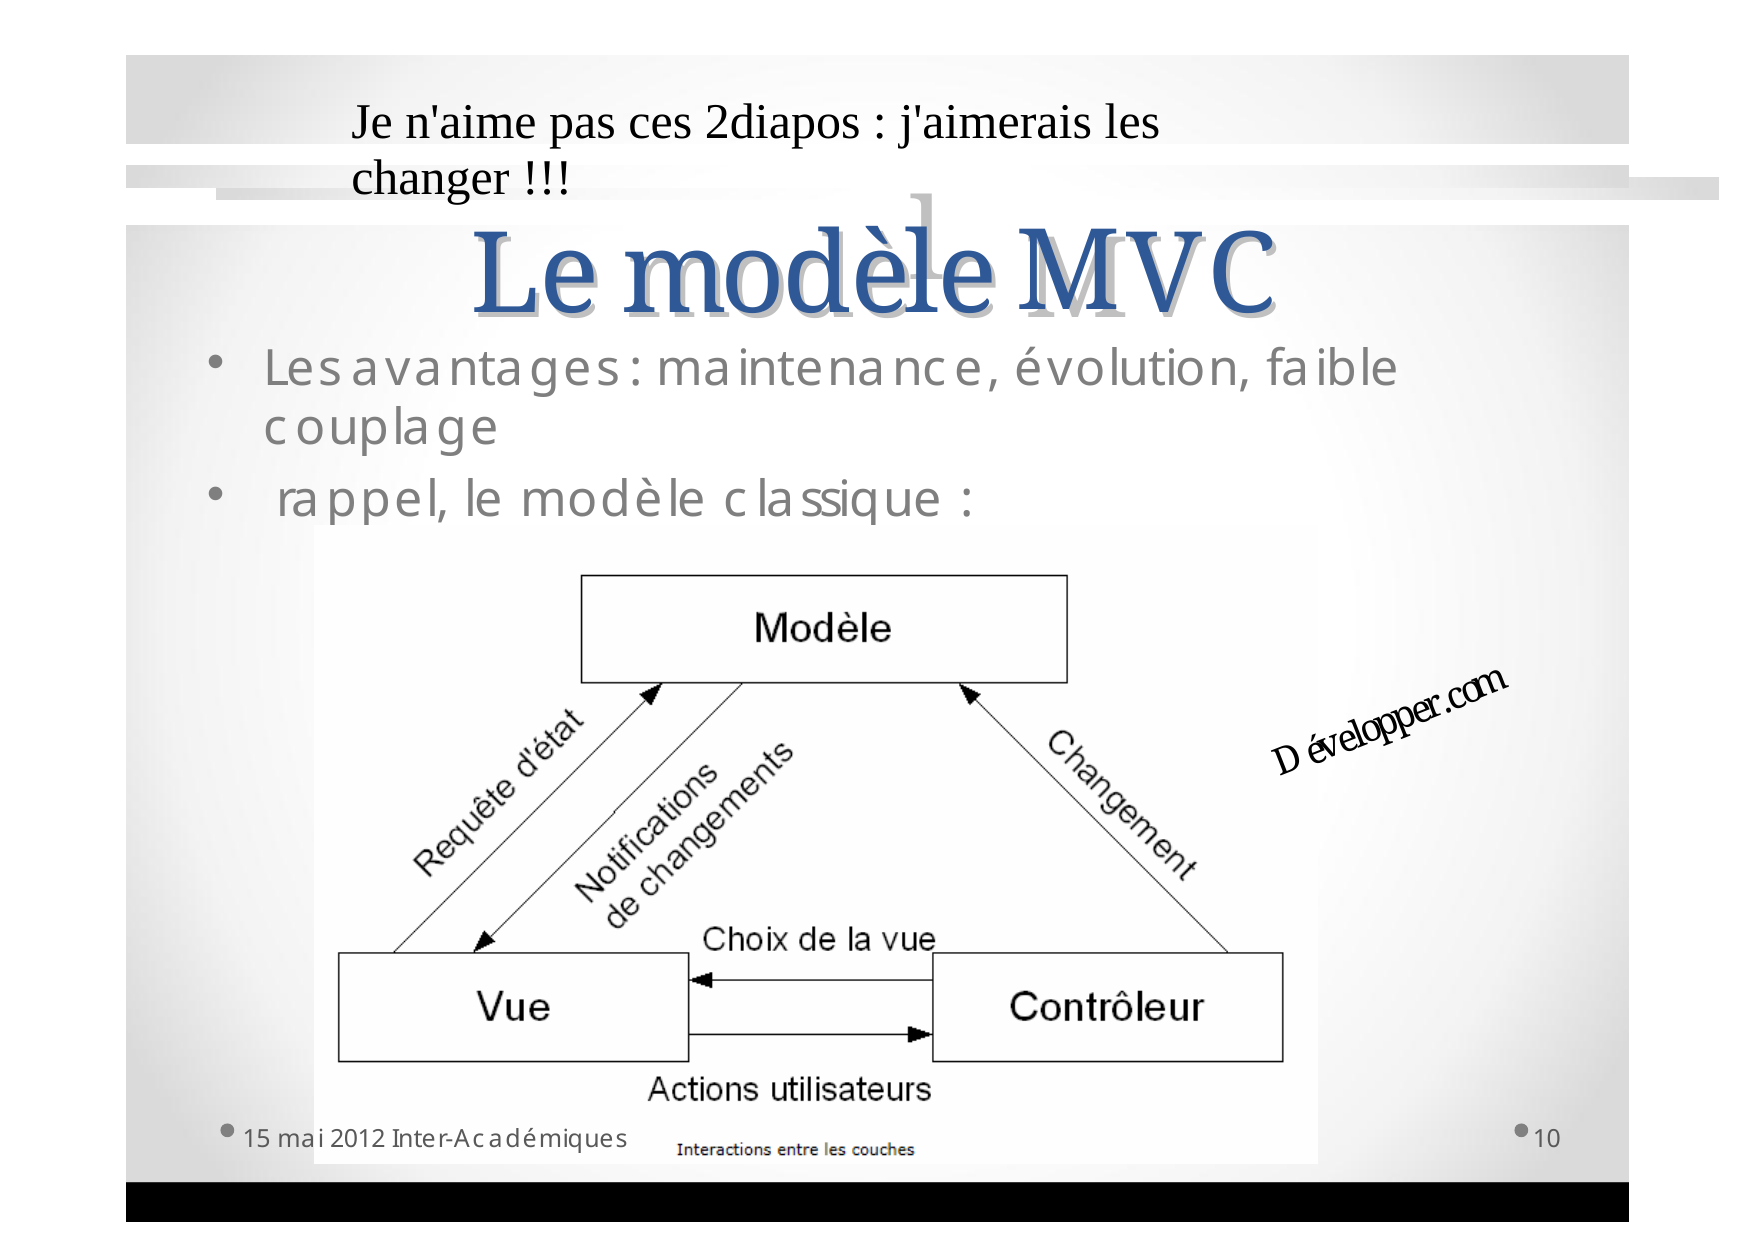

Je n'aime pas ces 2diapos : j'aimerais les changer !!!
l
M
L
e
m
o
d
è
l
e
V
C
L
e
m
o
d
è
e
M
V
C
L
e
s
a
v
a
n
t
a
g
e
s
:
m
a
i
n
t
e
n
a
n
c
e
,
é
v
o
l
u
t
i
o
n
,
f
a
i
b
l
e
•
c
o
u
p
l
a
g
e
r
a
p
p
e
l
,
l
e
m
o
d
è
l
e
c
l
a
s
s
i
q
u
e
:
•
m
o
c
.
r
e
p
p
o
l
e
v
é
D
1
5
m
a
i
2
0
1
2
I
n
t
e
r
-
A
c
a
d
é
m
i
q
u
e
s
1
0